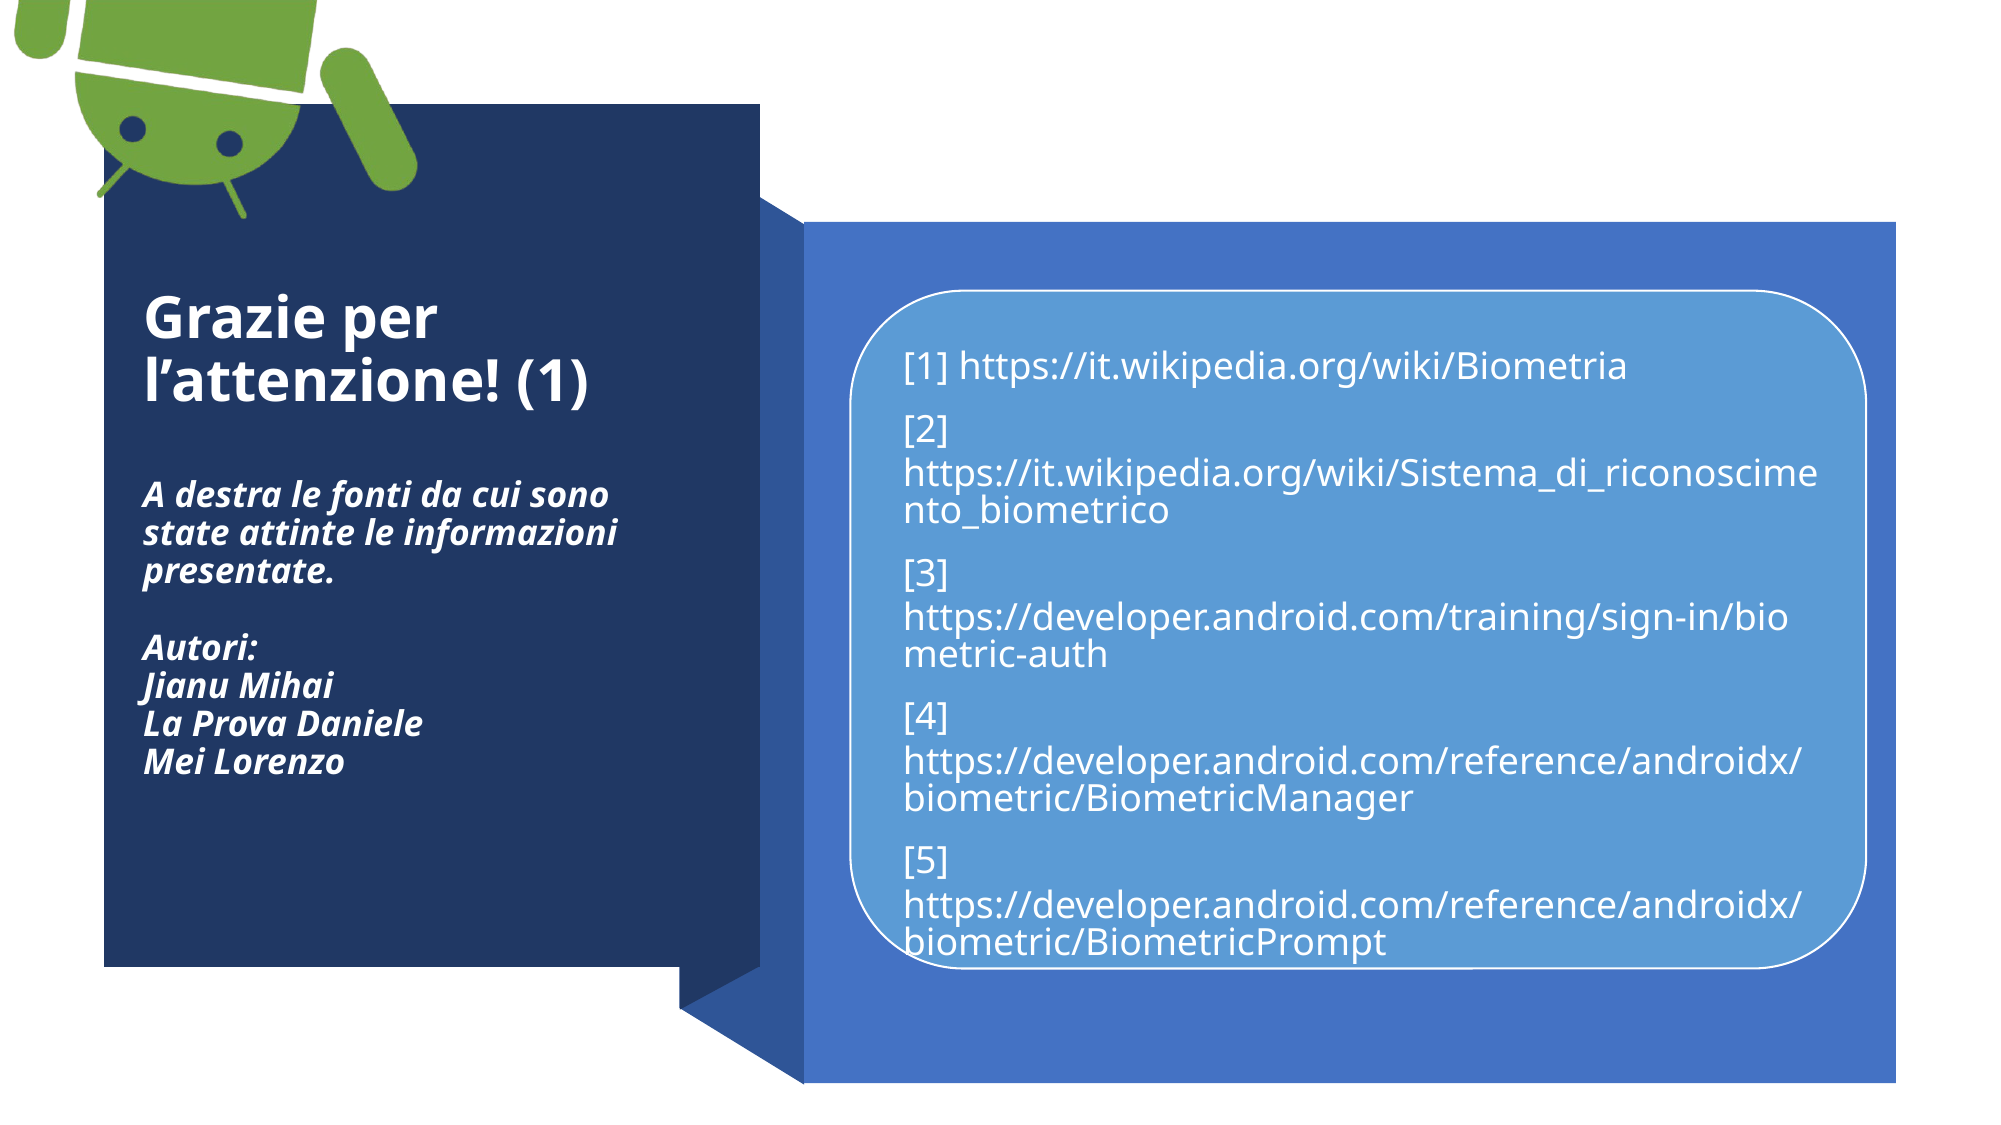

# Grazie per l’attenzione! (1) A destra le fonti da cui sono state attinte le informazioni presentate. Autori: Jianu Mihai La Prova Daniele Mei Lorenzo
[1] https://it.wikipedia.org/wiki/Biometria
[2] https://it.wikipedia.org/wiki/Sistema_di_riconoscimento_biometrico
[3] https://developer.android.com/training/sign-in/biometric-auth
[4] https://developer.android.com/reference/androidx/biometric/BiometricManager
[5] https://developer.android.com/reference/androidx/biometric/BiometricPrompt